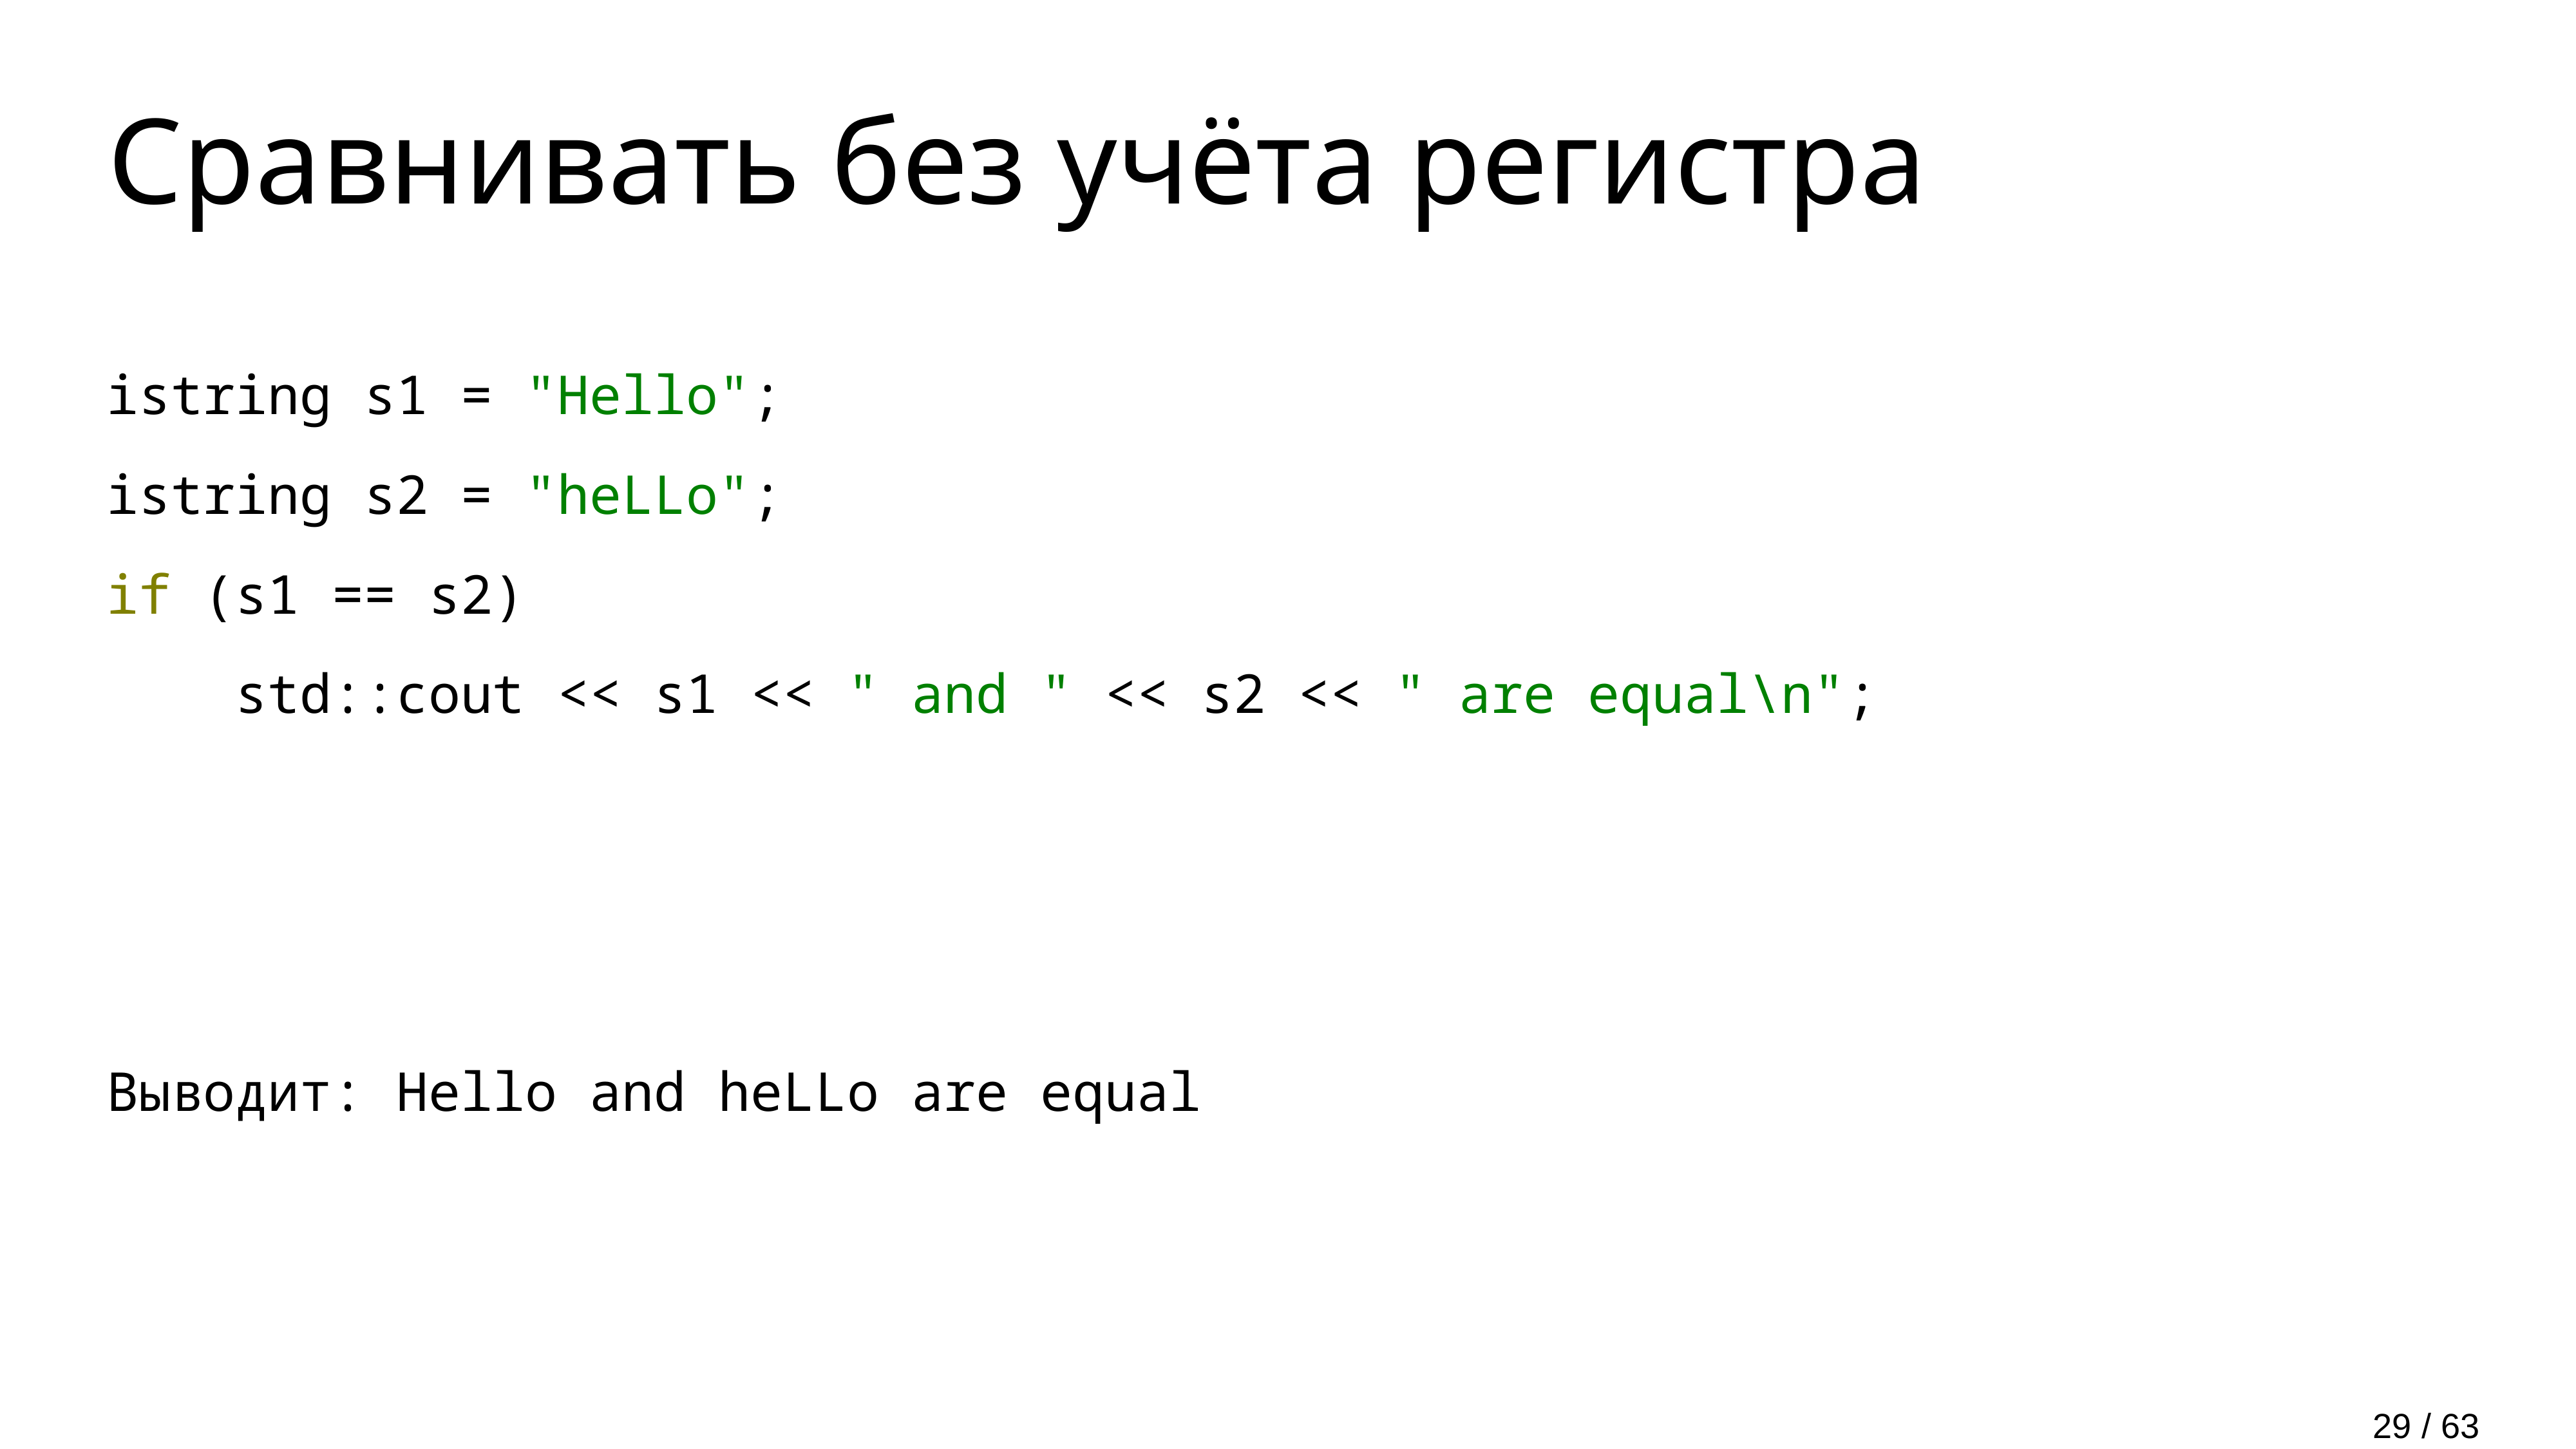

# Сравнивать без учёта регистра
istring s1 = "Hello";
istring s2 = "heLLo";
if (s1 == s2)
 std::cout << s1 << " and " << s2 << " are equal\n";
Выводит: Hello and heLLo are equal